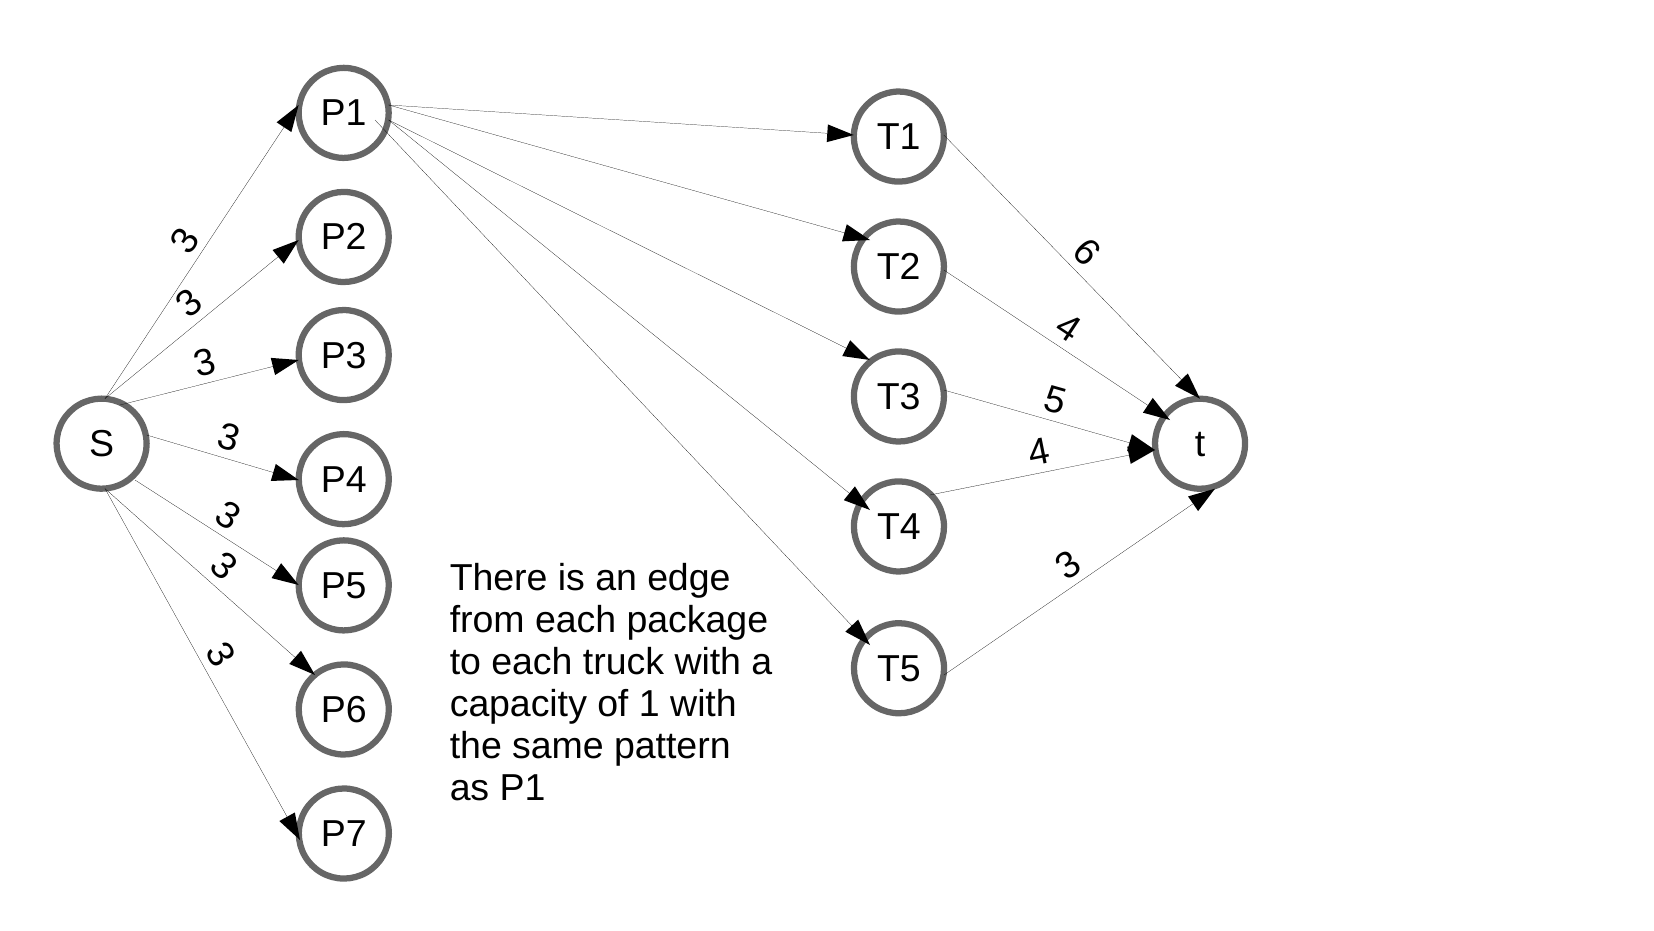

P1
T1
3
6
P2
T2
3
4
P3
T3
3
5
S
t
P4
3
4
3
T4
3
3
3
P5
There is an edge from each package to each truck with a capacity of 1 with the same pattern as P1
T5
P6
P7